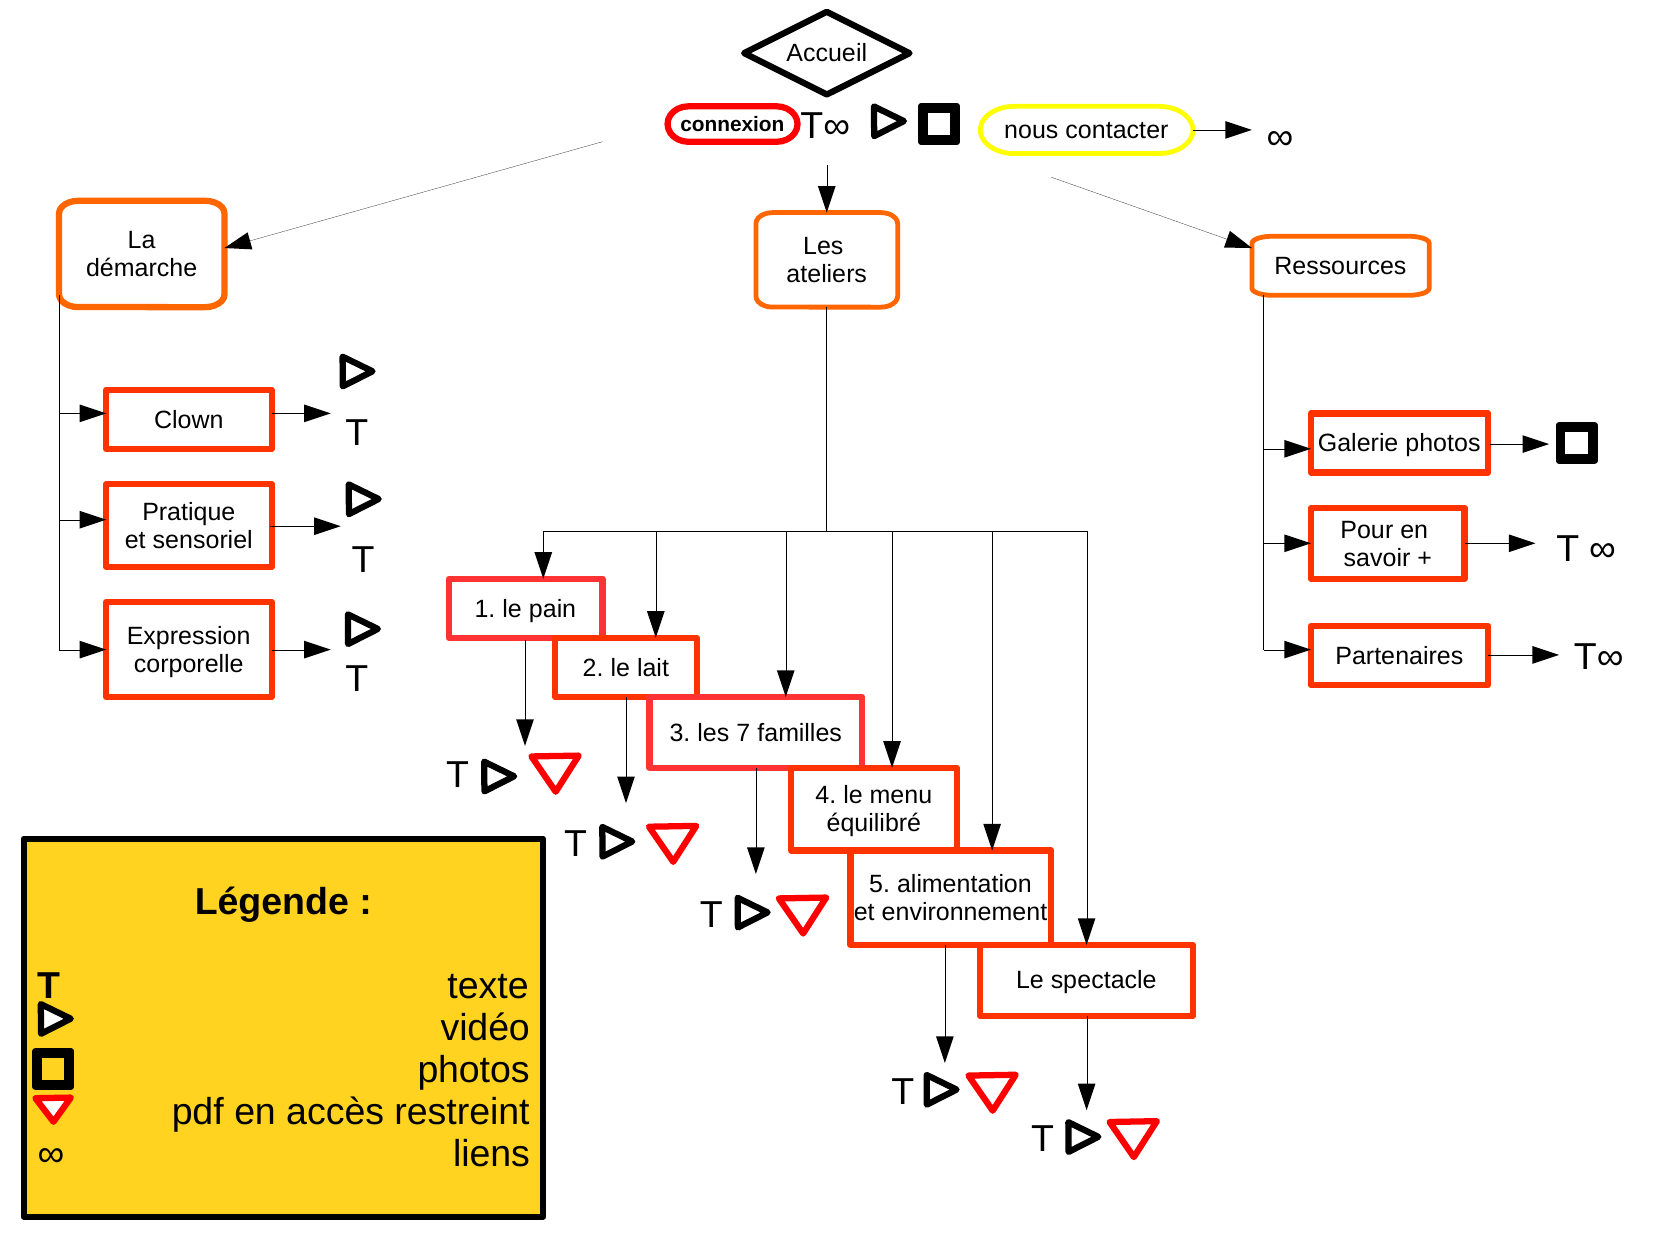

Accueil
T∞
connexion
nous contacter
∞
La
démarche
Les
ateliers
Ressources
Clown
T
Galerie photos
Pratique
et sensoriel
Pour en
savoir +
T ∞
T
1. le pain
Expression
corporelle
Partenaires
T∞
2. le lait
T
3. les 7 familles
T
4. le menu
équilibré
T
Légende :
T texte
vidéo
photos
pdf en accès restreint
∞ liens
5. alimentation
et environnement
T
Le spectacle
T
T